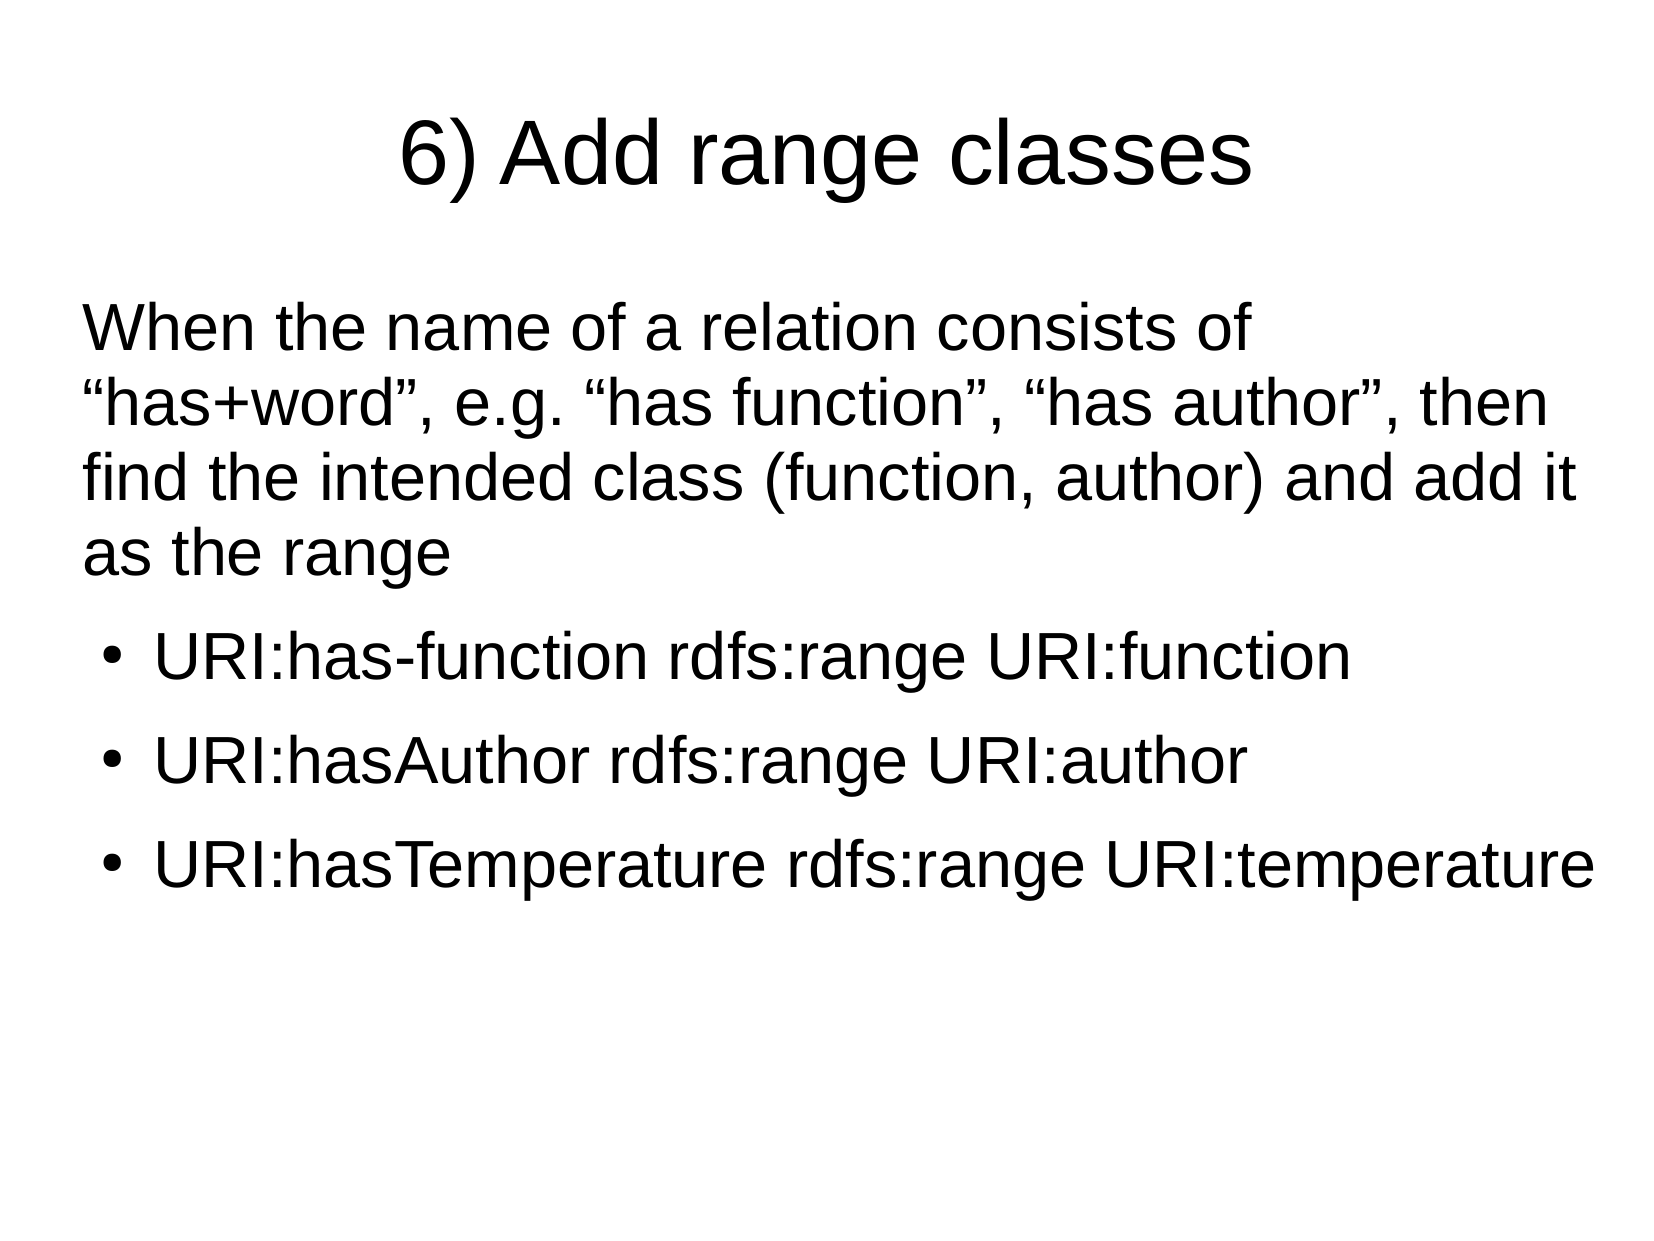

# 6) Add range classes
When the name of a relation consists of “has+word”, e.g. “has function”, “has author”, then find the intended class (function, author) and add it as the range
URI:has-function rdfs:range URI:function
URI:hasAuthor rdfs:range URI:author
URI:hasTemperature rdfs:range URI:temperature